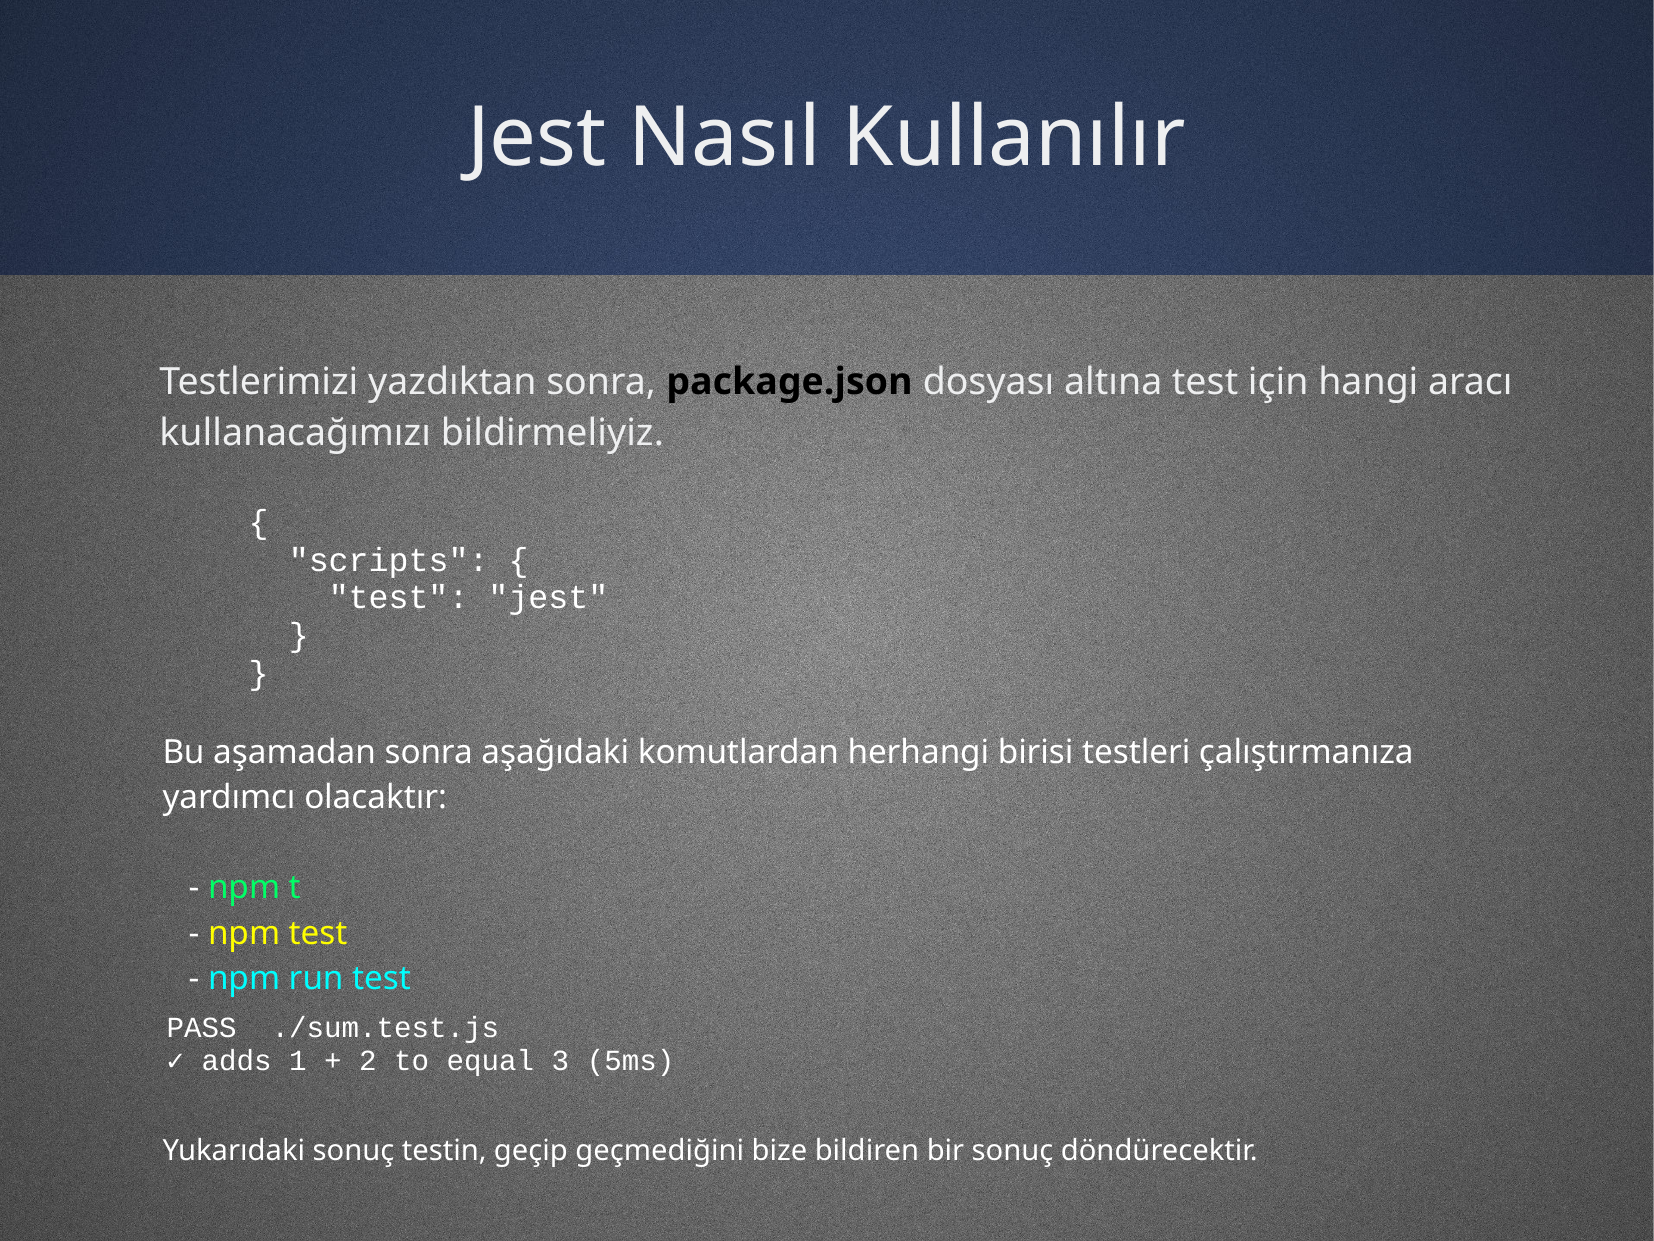

# Jest Nasıl Kullanılır
Testlerimizi yazdıktan sonra, package.json dosyası altına test için hangi aracı kullanacağımızı bildirmeliyiz.
{
 "scripts": {
 "test": "jest"
 }
}
Bu aşamadan sonra aşağıdaki komutlardan herhangi birisi testleri çalıştırmanıza yardımcı olacaktır:
 - npm t
 - npm test
 - npm run test
PASS ./sum.test.js
✓ adds 1 + 2 to equal 3 (5ms)
Yukarıdaki sonuç testin, geçip geçmediğini bize bildiren bir sonuç döndürecektir.